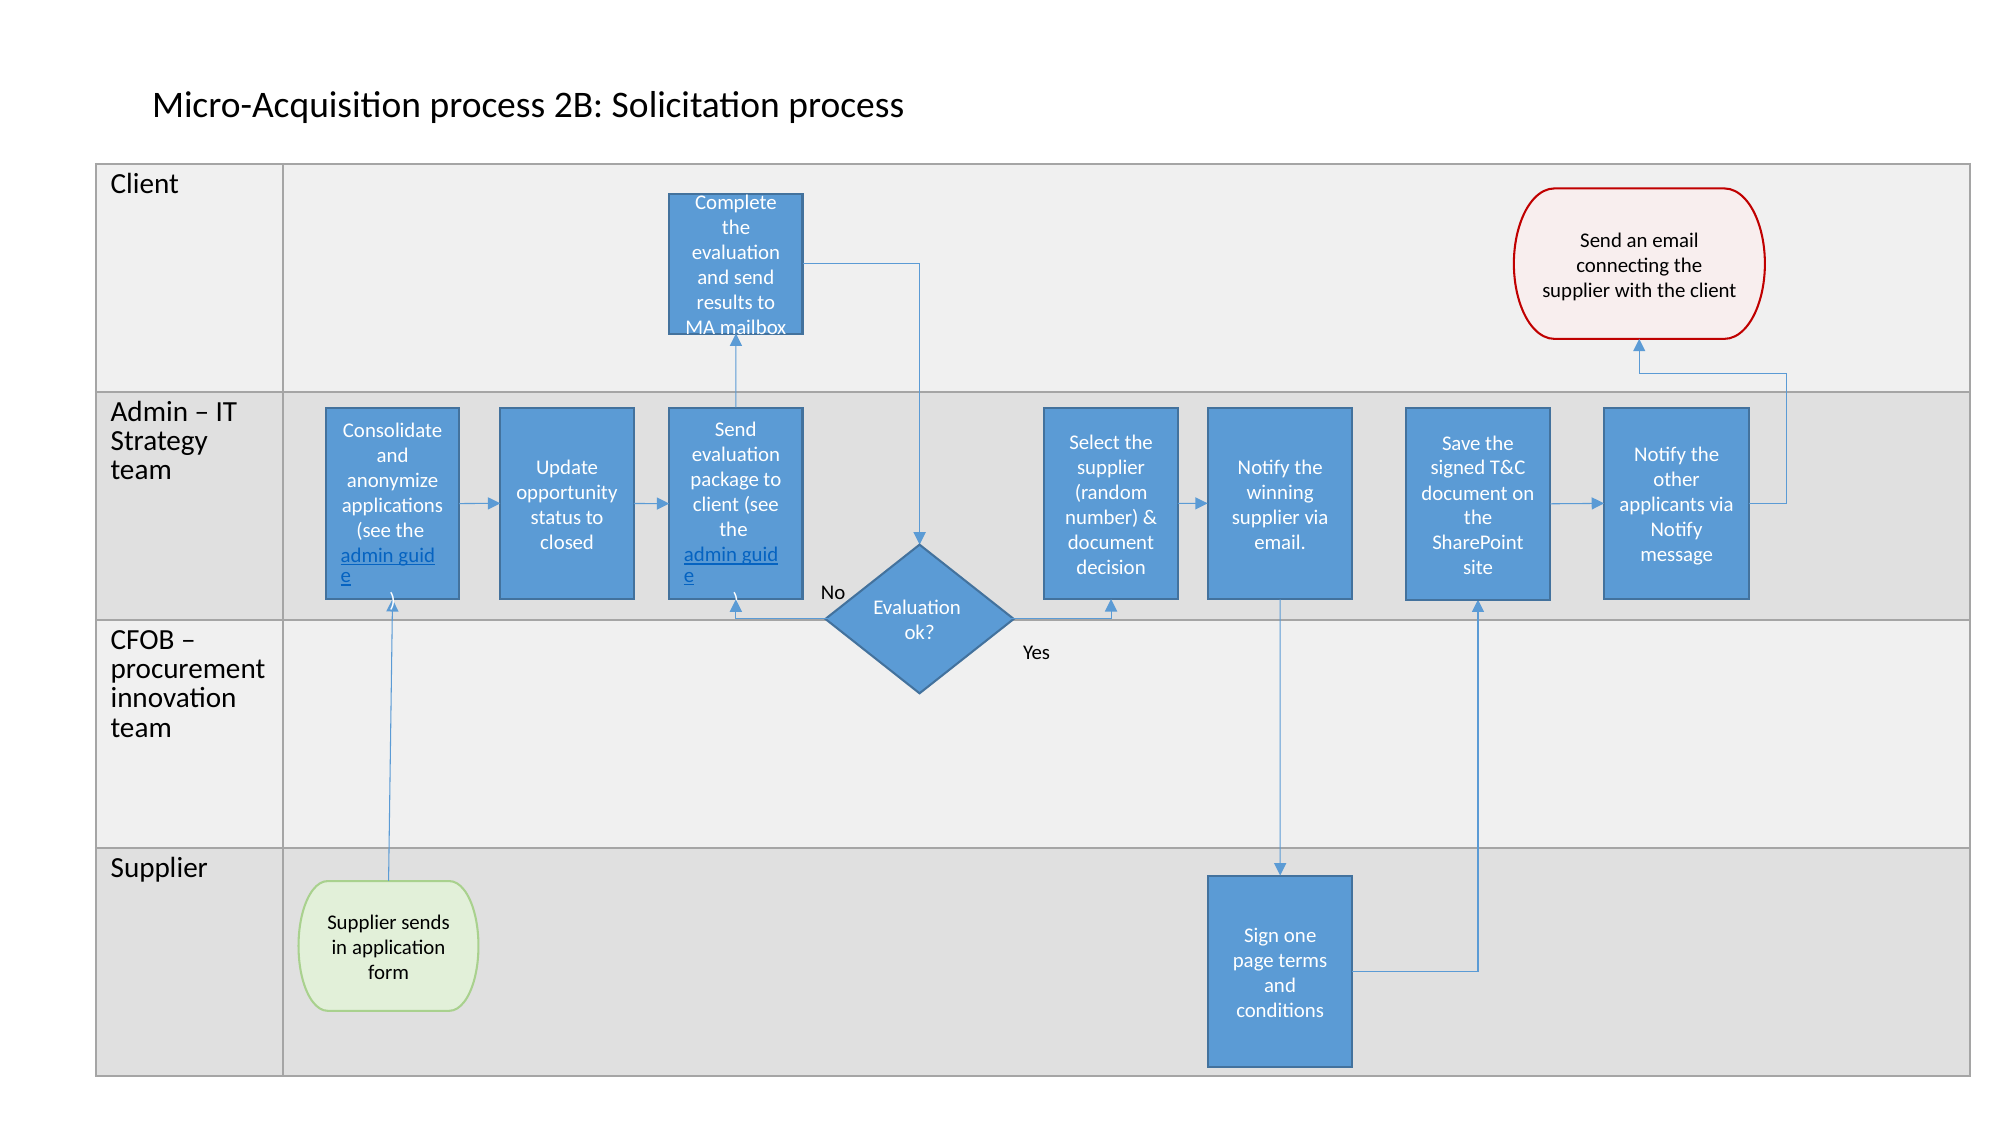

Micro-Acquisition process 2B: Solicitation process
| Client | |
| --- | --- |
| Admin – IT Strategy team | |
| CFOB – procurement innovation team | |
| Supplier | |
Send an email connecting the supplier with the client
Complete the evaluation and send results to MA mailbox
Update opportunity status to closed
Send evaluation package to client (see the admin guide)
Select the supplier (random number) & document decision
Notify the winning supplier via email.
Notify the other applicants via Notify message
Save the signed T&C document on the SharePoint site
Consolidate and anonymize applications (see the admin guide)
No
Evaluation
ok?
Yes
Sign one page terms and conditions
Supplier sends in application form